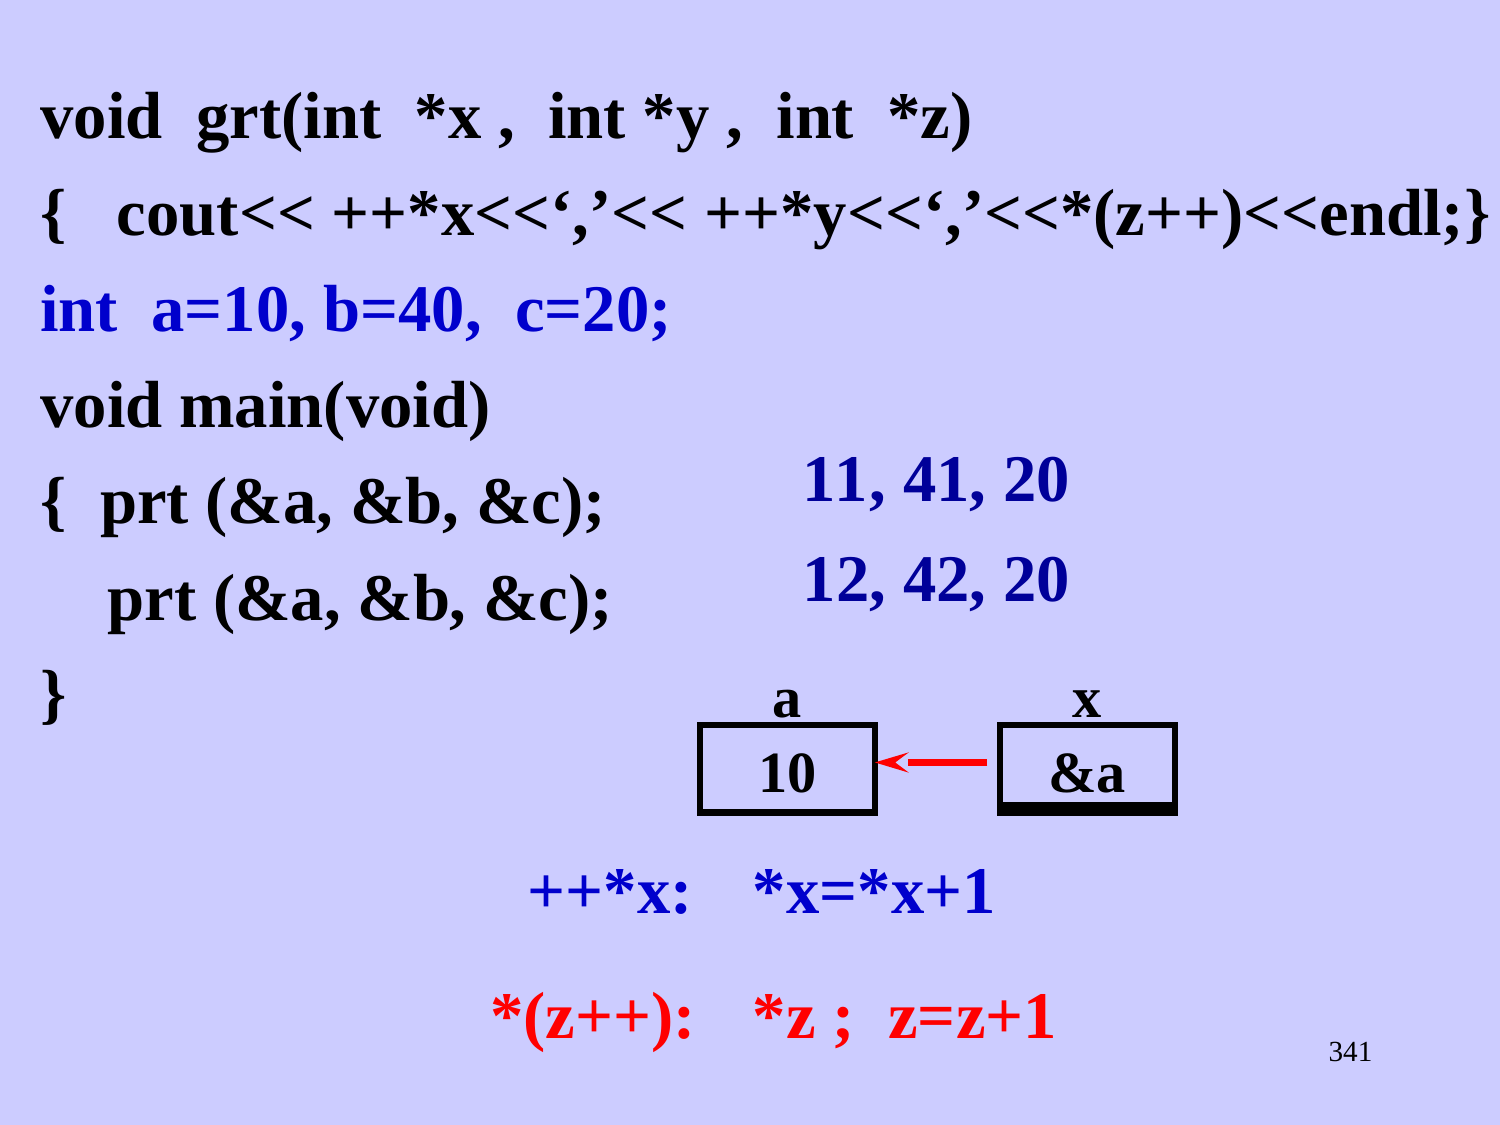

void grt(int *x , int *y , int *z)
{ cout<< ++*x<<‘,’<< ++*y<<‘,’<<*(z++)<<endl;}
int a=10, b=40, c=20;
void main(void)
{ prt (&a, &b, &c);
 prt (&a, &b, &c);
}
11, 41, 20
12, 42, 20
a
10
x
&a
++*x:
*x=*x+1
*(z++):
*z ; z=z+1